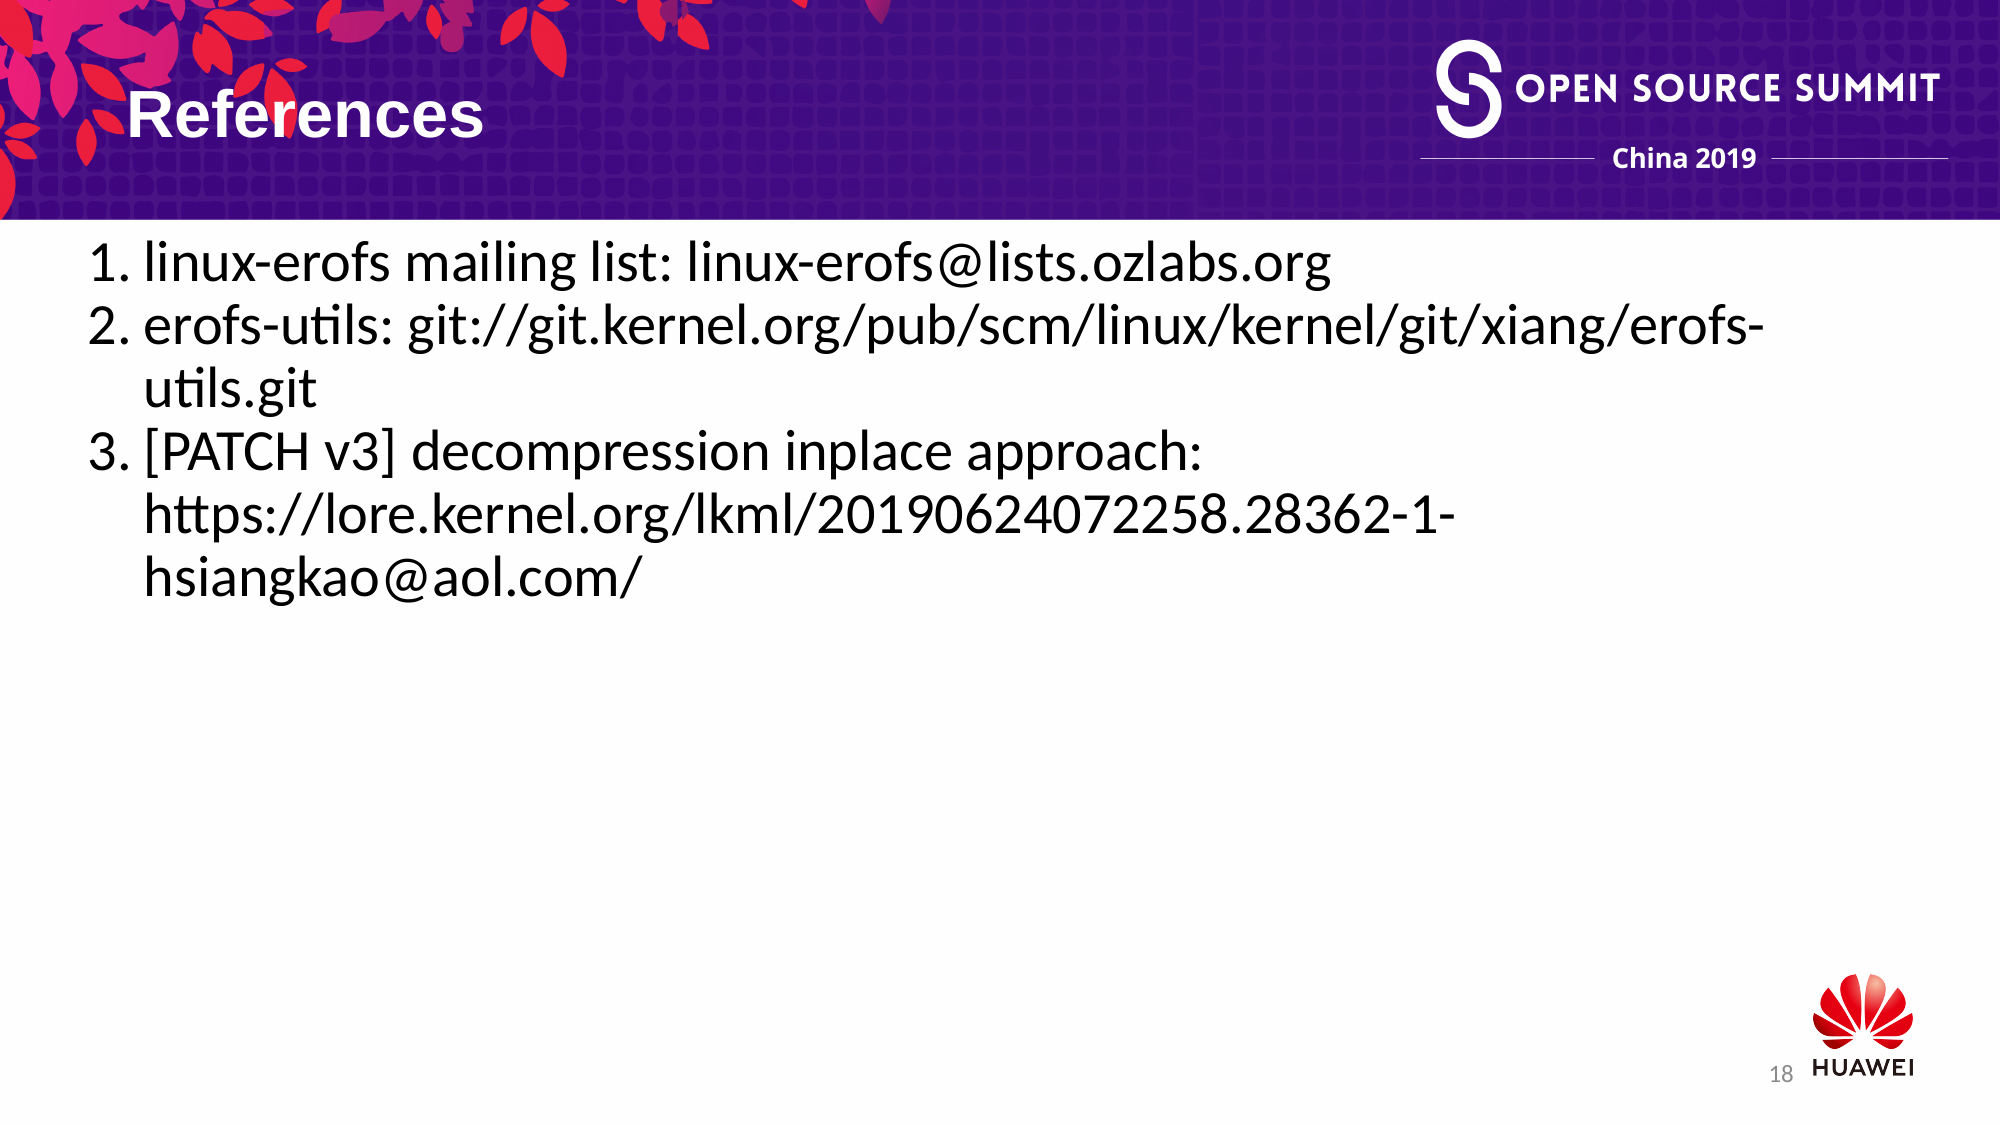

References
linux-erofs mailing list: linux-erofs@lists.ozlabs.org
erofs-utils: git://git.kernel.org/pub/scm/linux/kernel/git/xiang/erofs-utils.git
[PATCH v3] decompression inplace approach:
https://lore.kernel.org/lkml/20190624072258.28362-1-hsiangkao@aol.com/